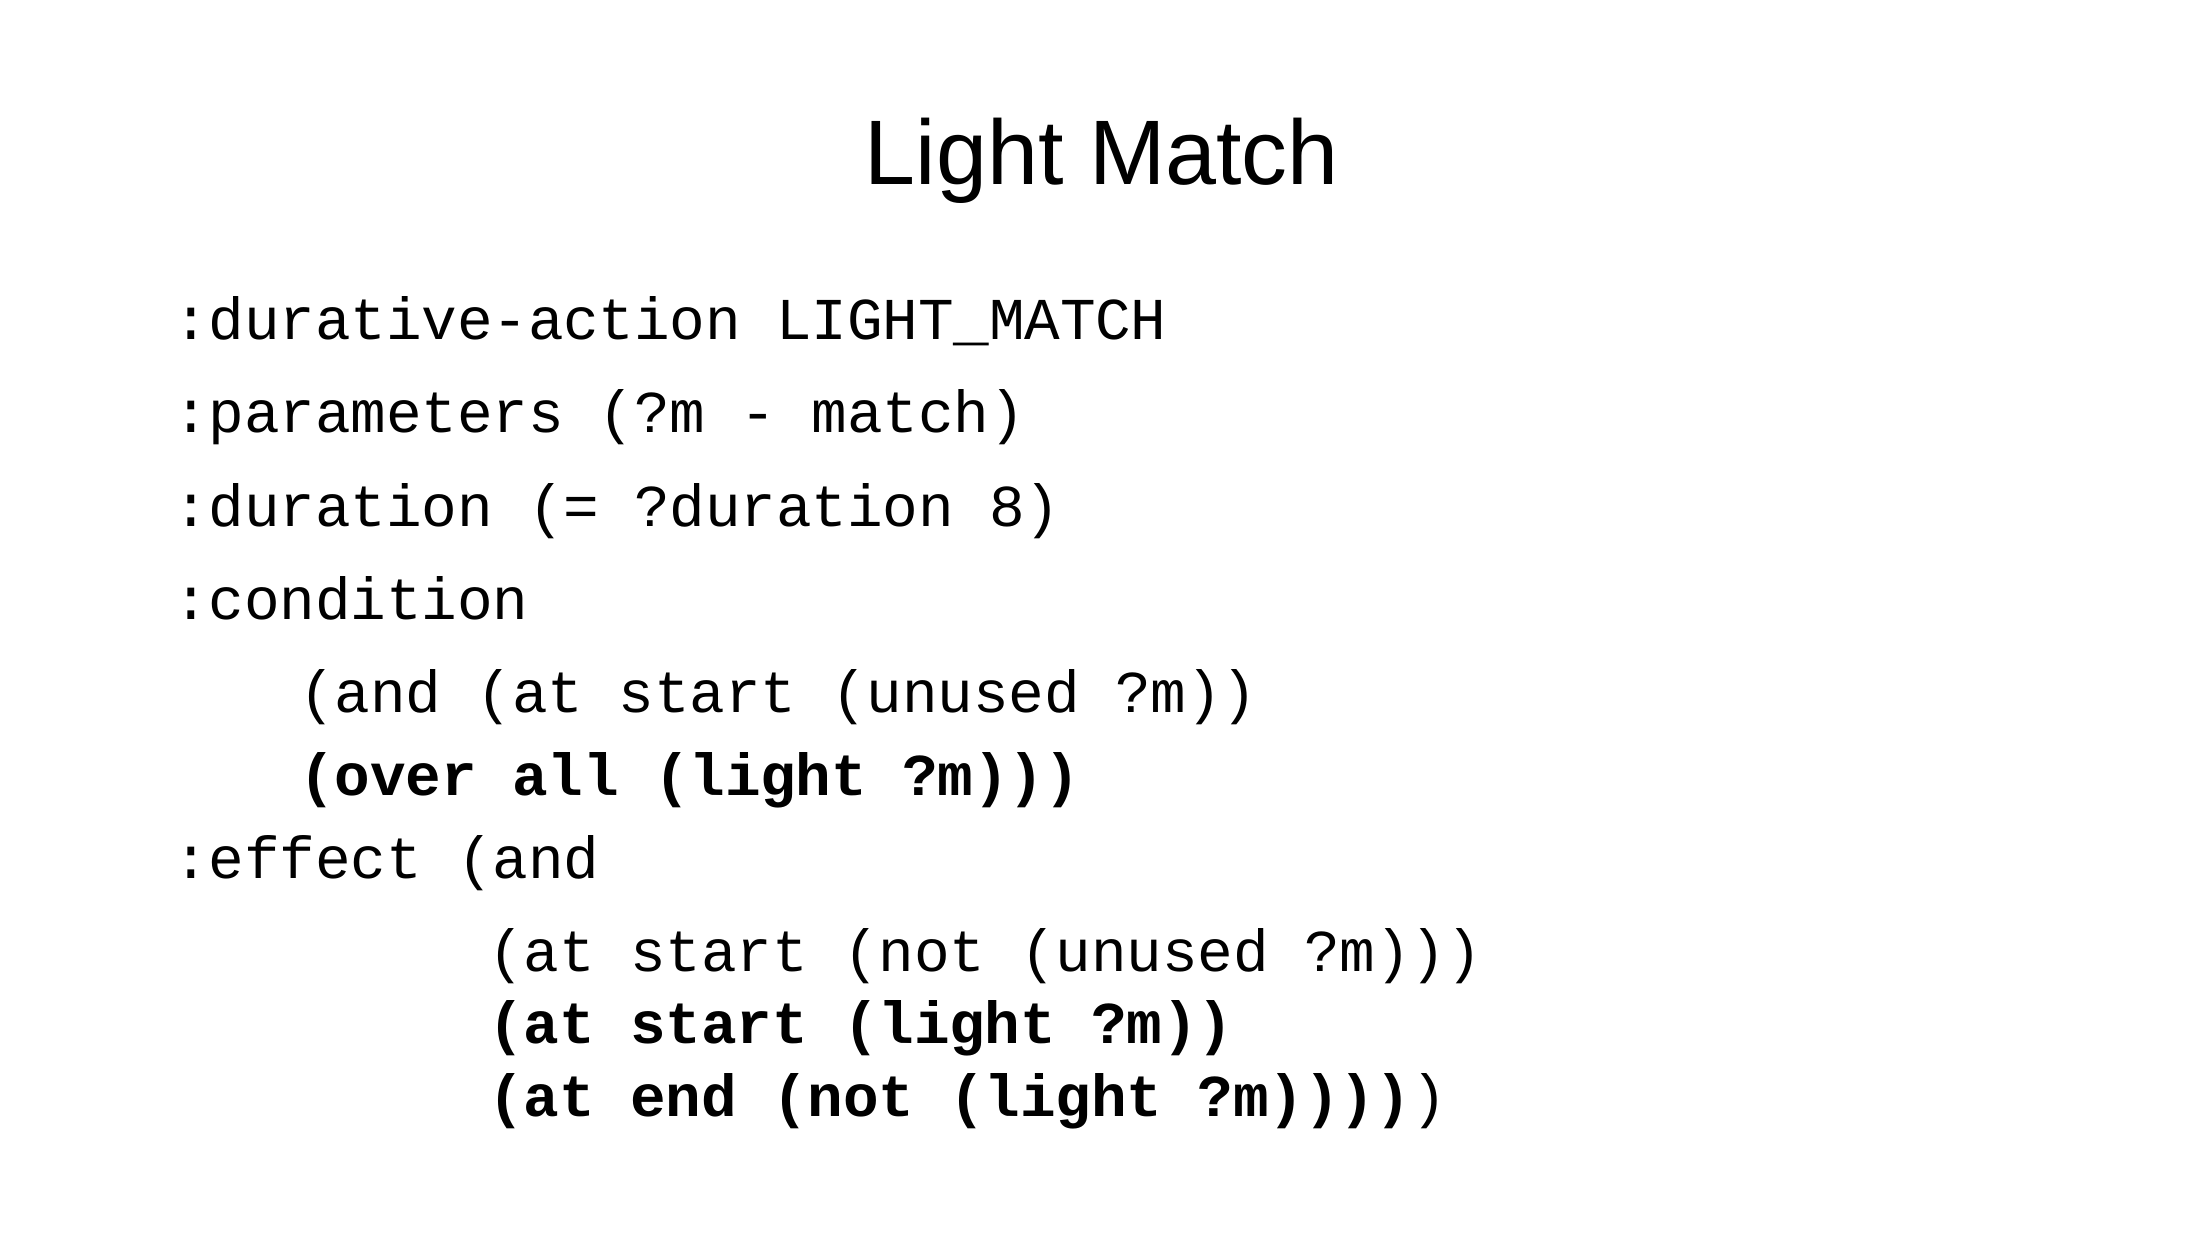

# Light Match
:durative-action LIGHT_MATCH
:parameters (?m - match)
:duration (= ?duration 8)
:condition
(and (at start (unused ?m))
(over all (light ?m)))
:effect (and
(at start (not (unused ?m)))
(at start (light ?m))
(at end (not (light ?m)))))